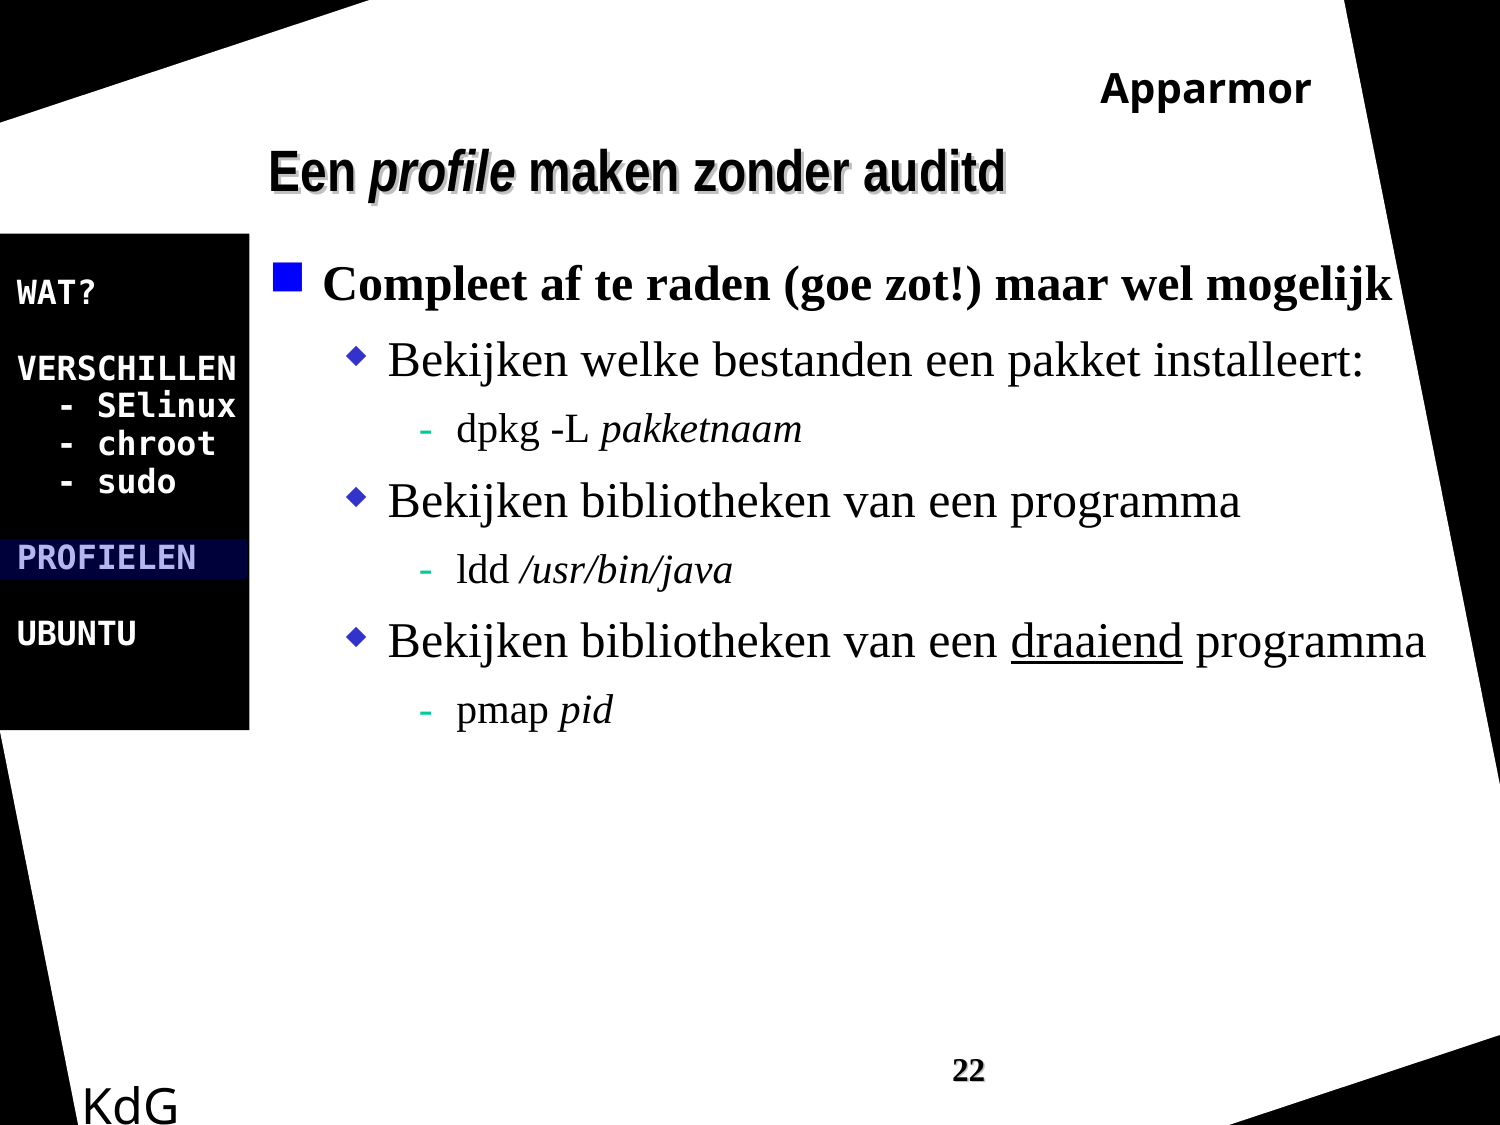

# Een profile maken zonder auditd
Compleet af te raden (goe zot!) maar wel mogelijk
Bekijken welke bestanden een pakket installeert:
dpkg -L pakketnaam
Bekijken bibliotheken van een programma
ldd /usr/bin/java
Bekijken bibliotheken van een draaiend programma
pmap pid